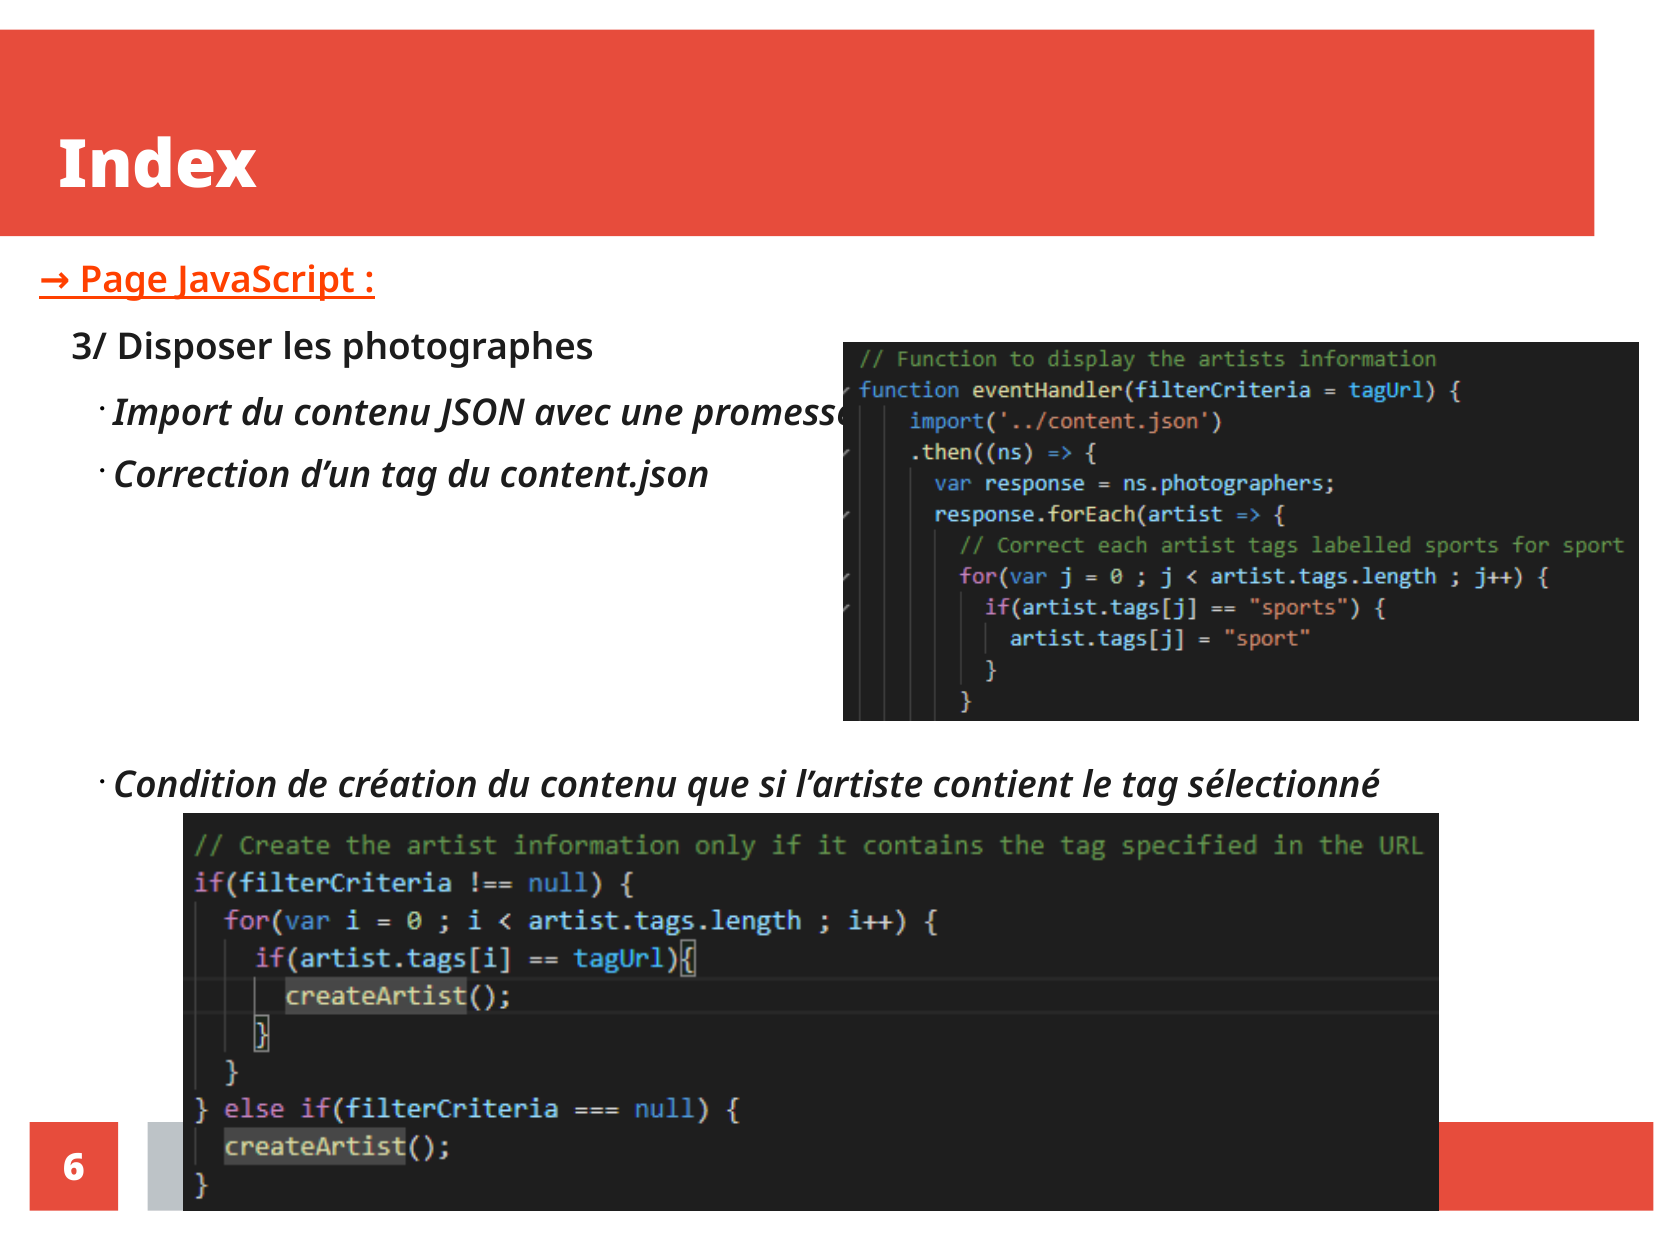

# Index
→ Page JavaScript :
3/ Disposer les photographes
 Import du contenu JSON avec une promesse
 Correction d’un tag du content.json
 Condition de création du contenu que si l’artiste contient le tag sélectionné
6